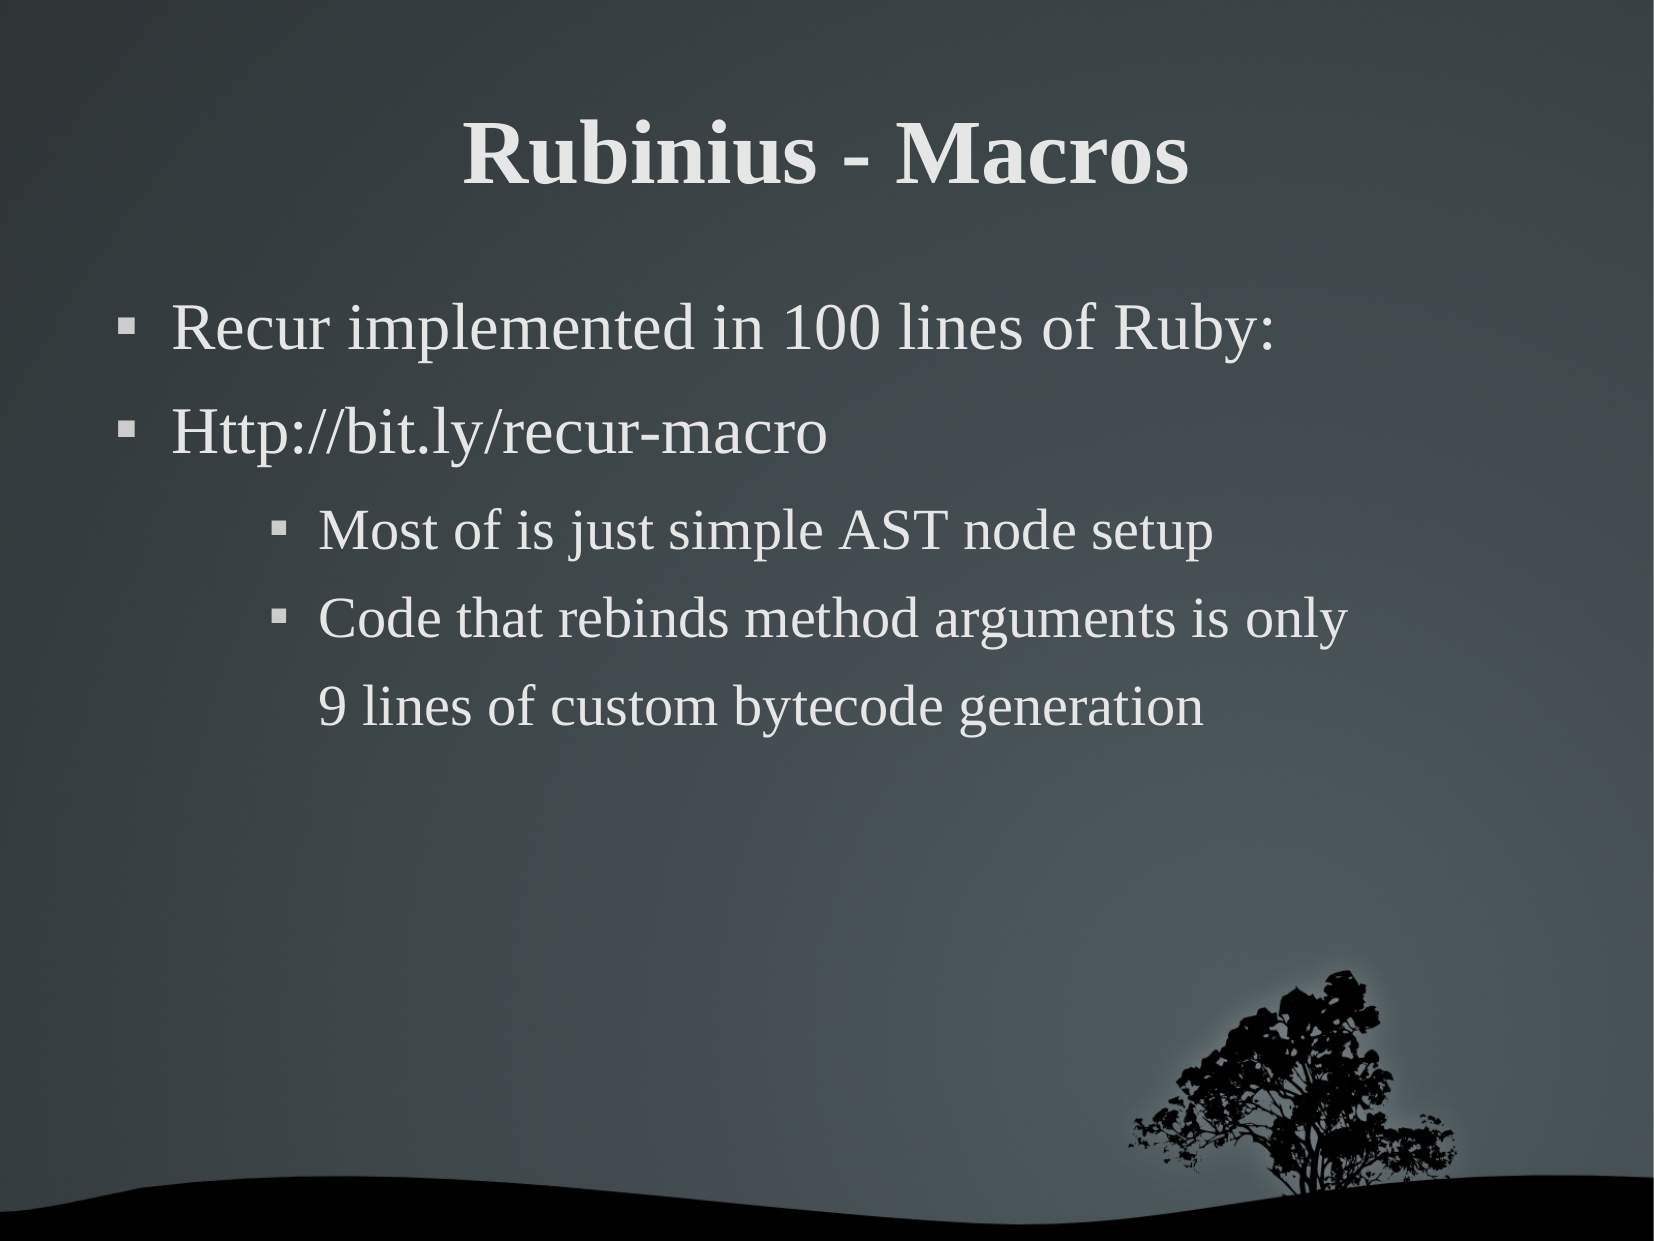

# Rubinius - Macros
Recur implemented in 100 lines of Ruby:
Http://bit.ly/recur-macro
Most of is just simple AST node setup
Code that rebinds method arguments is only
9 lines of custom bytecode generation